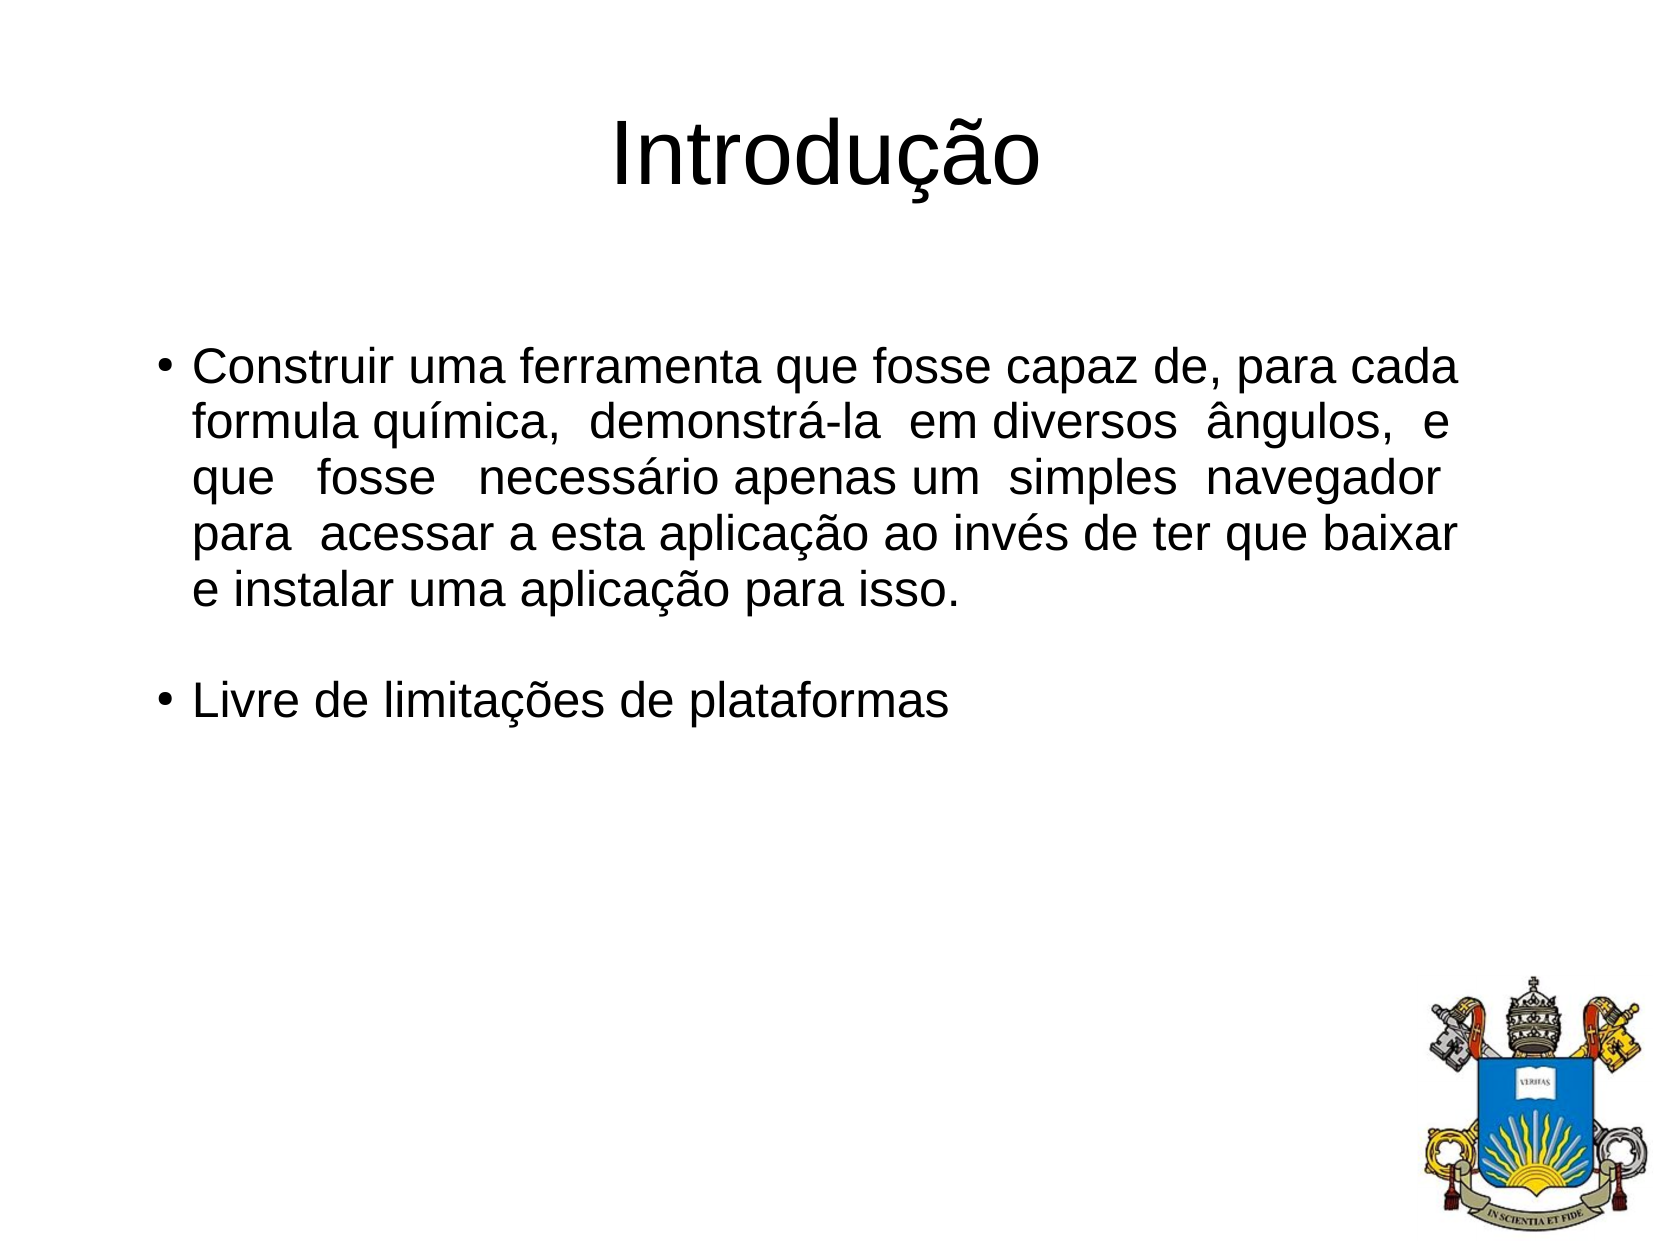

# Introdução
Construir uma ferramenta que fosse capaz de, para cada
formula química, demonstrá-la em diversos ângulos, e
que fosse necessário apenas um simples navegador
para acessar a esta aplicação ao invés de ter que baixar
e instalar uma aplicação para isso.
Livre de limitações de plataformas